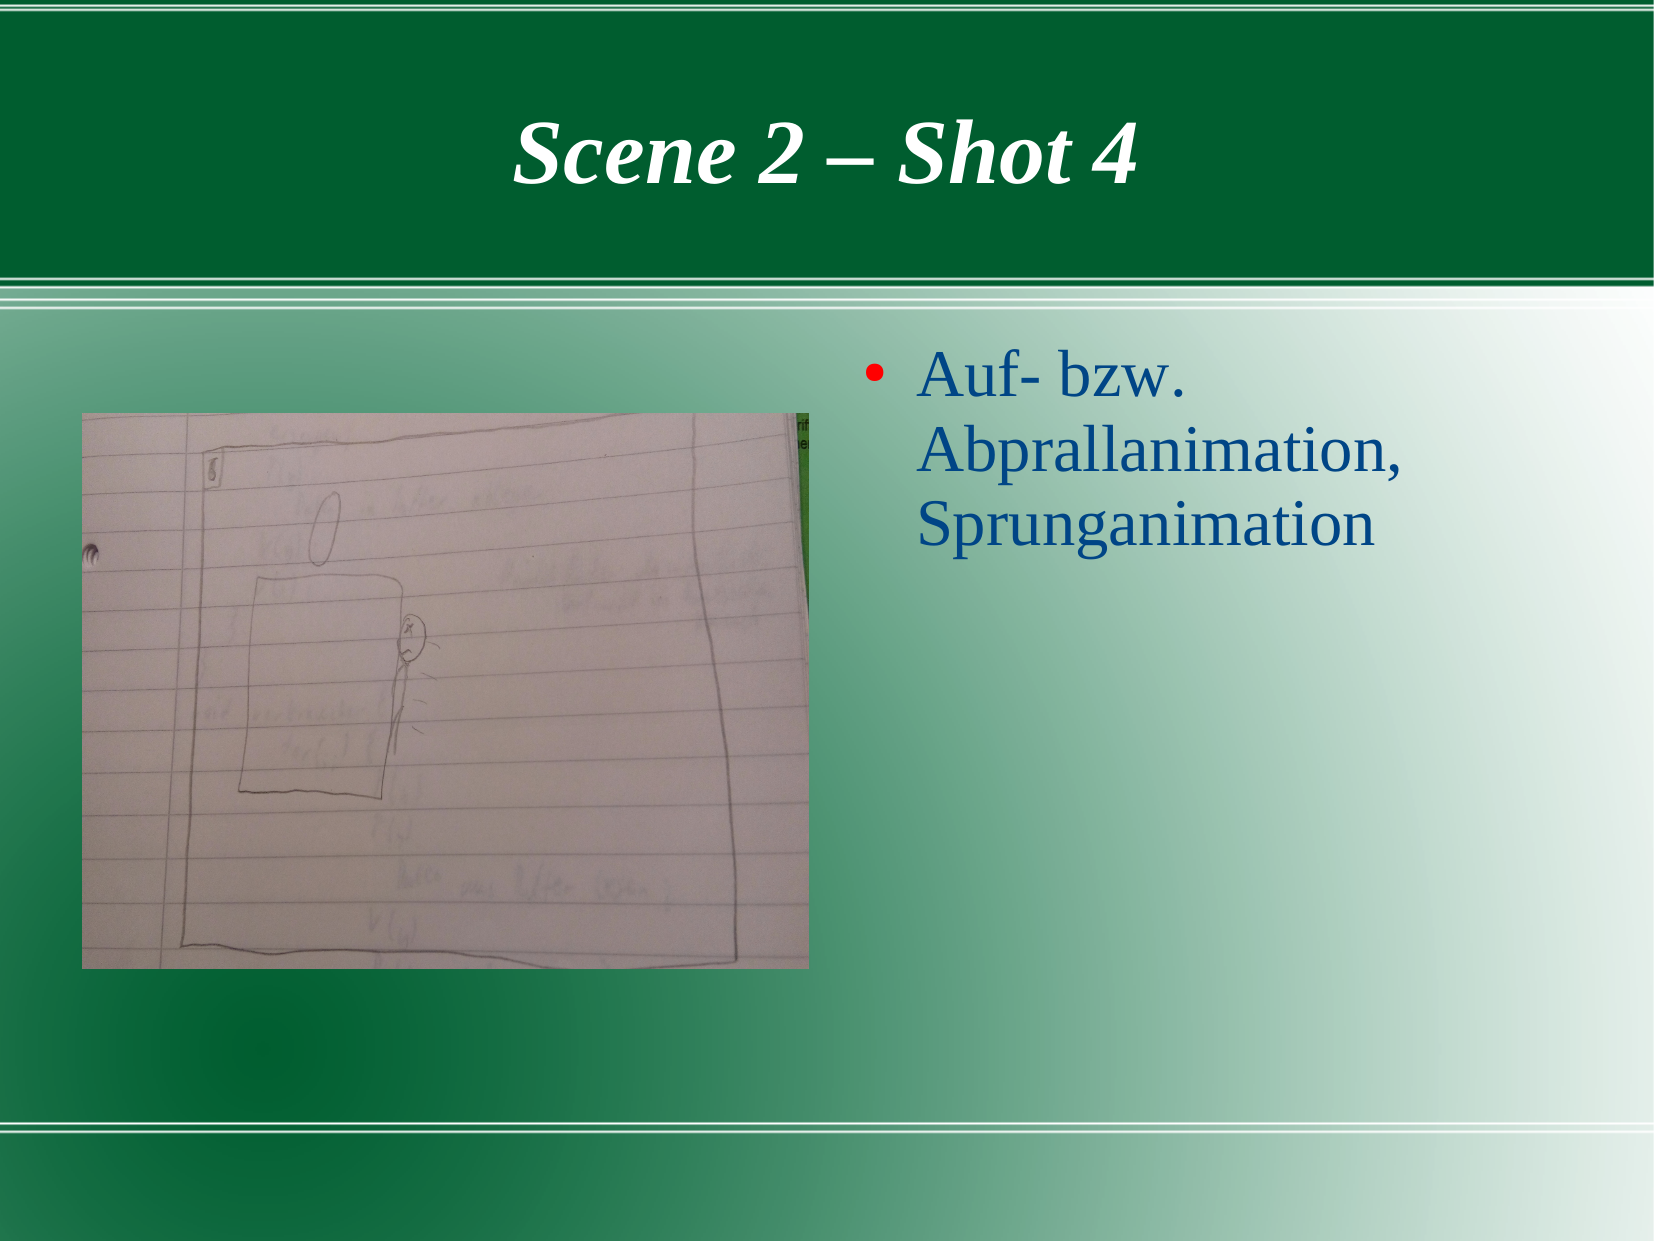

# Scene 2 – Shot 4
Auf- bzw. Abprallanimation, Sprunganimation